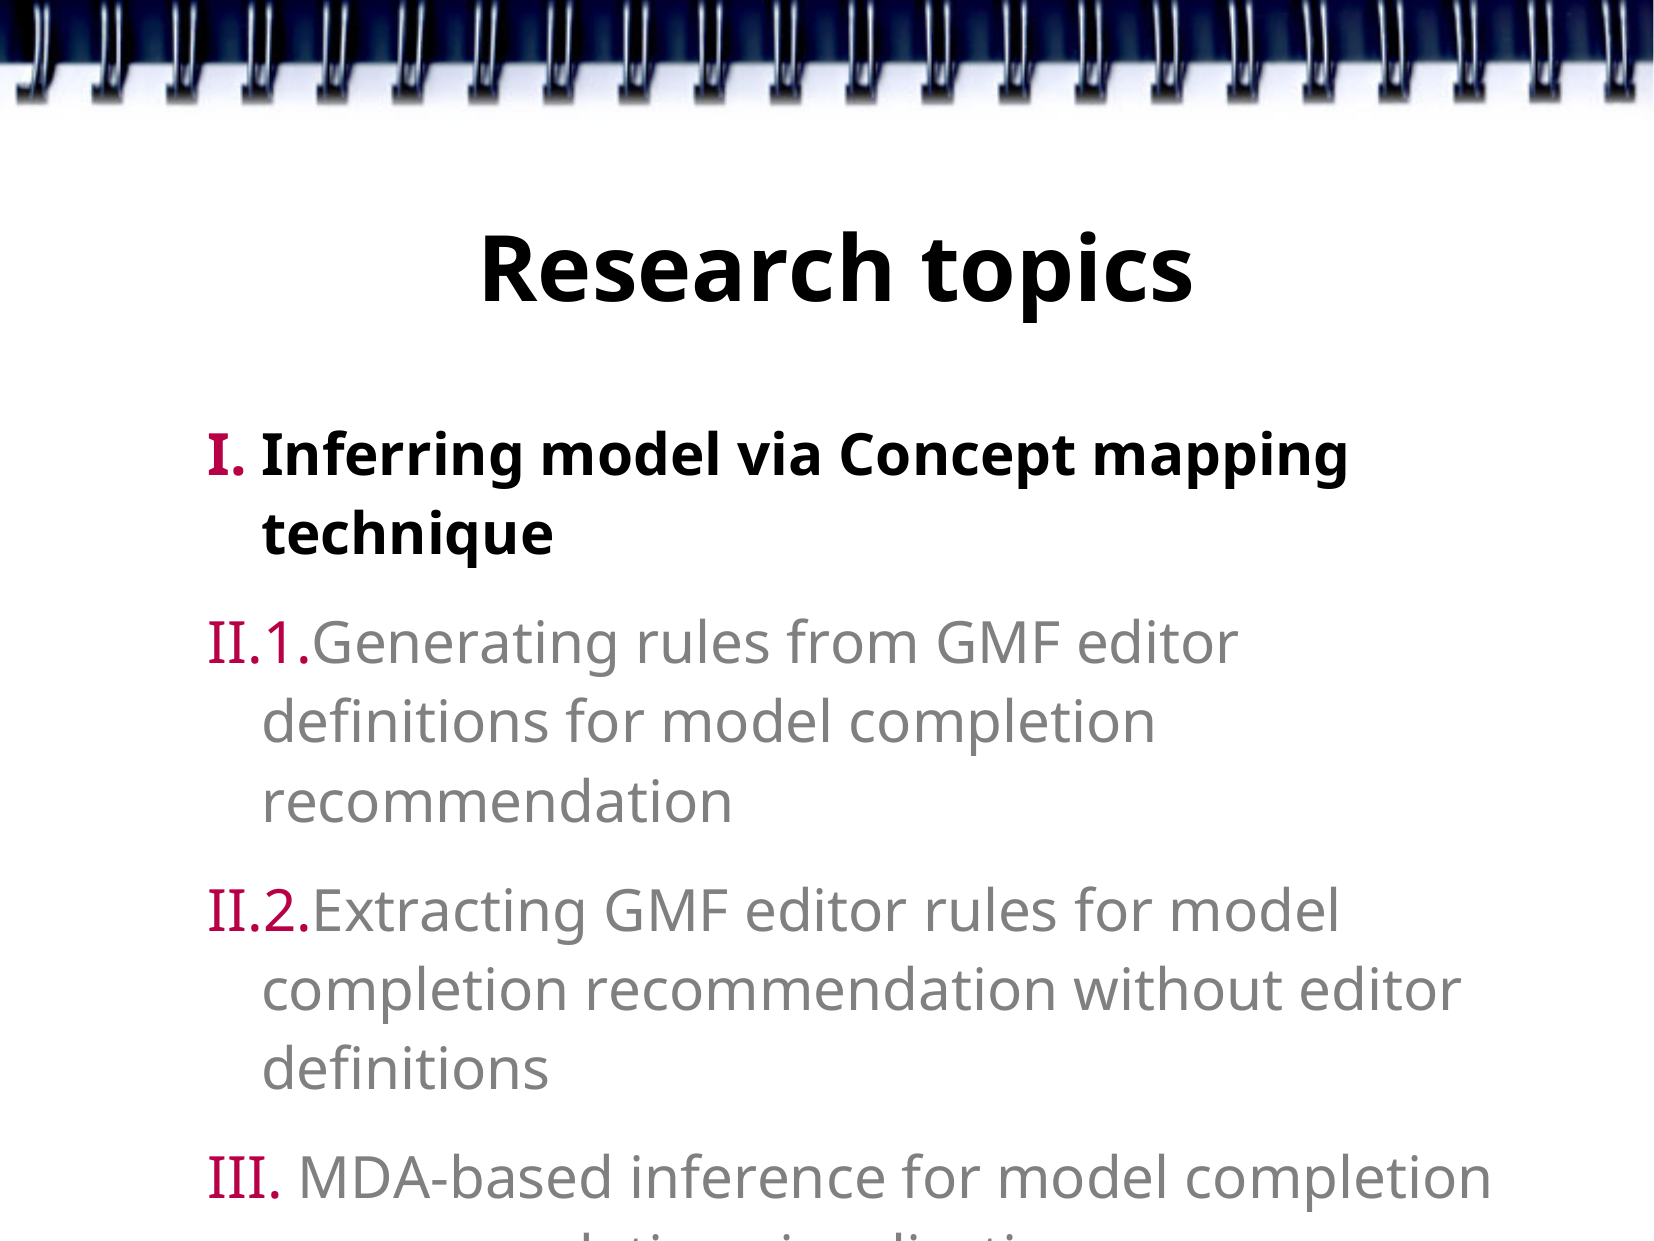

# Research topics
Inferring model via Concept mapping technique
Generating rules from GMF editor definitions for model completion recommendation
Extracting GMF editor rules for model completion recommendation without editor definitions
III. MDA-based inference for model completion recommendation visualization